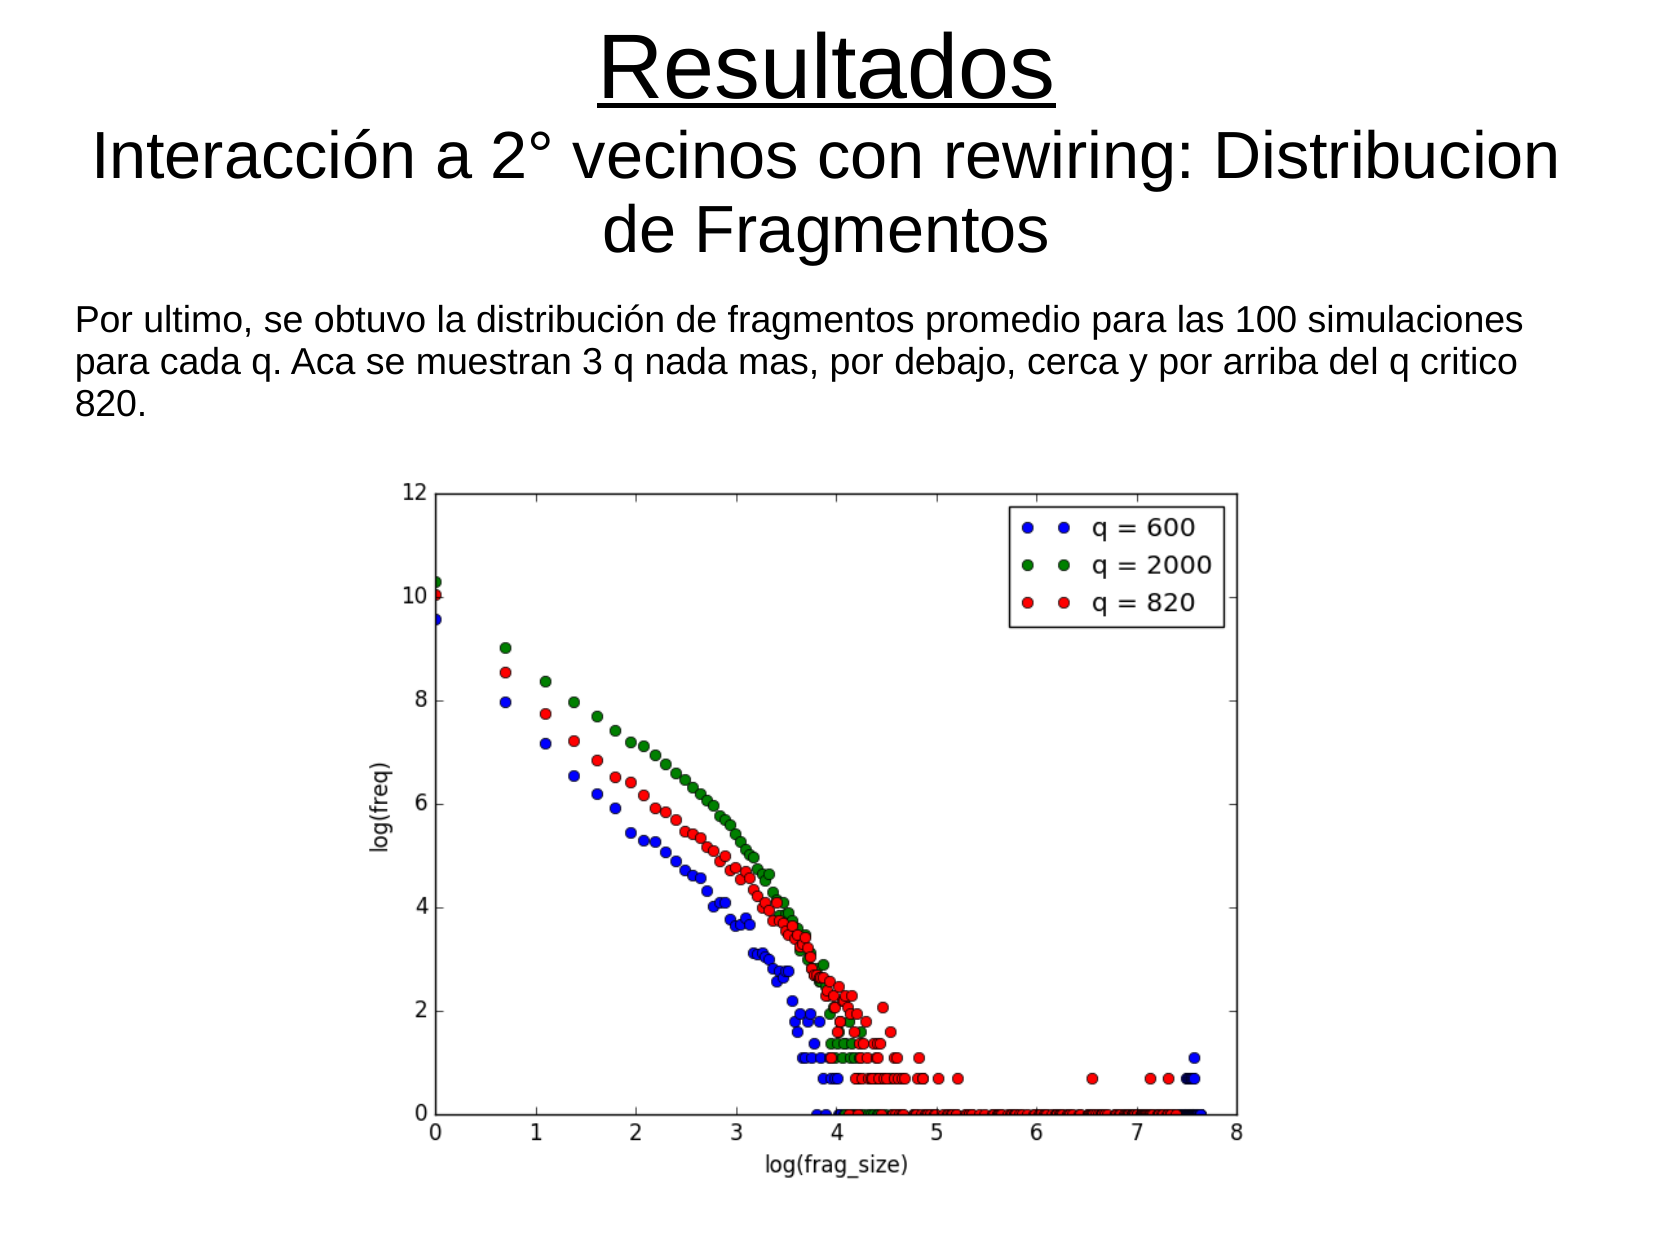

# Resultados Interacción a 2° vecinos con rewiring: Distribucion de Fragmentos
Por ultimo, se obtuvo la distribución de fragmentos promedio para las 100 simulaciones para cada q. Aca se muestran 3 q nada mas, por debajo, cerca y por arriba del q critico 820.